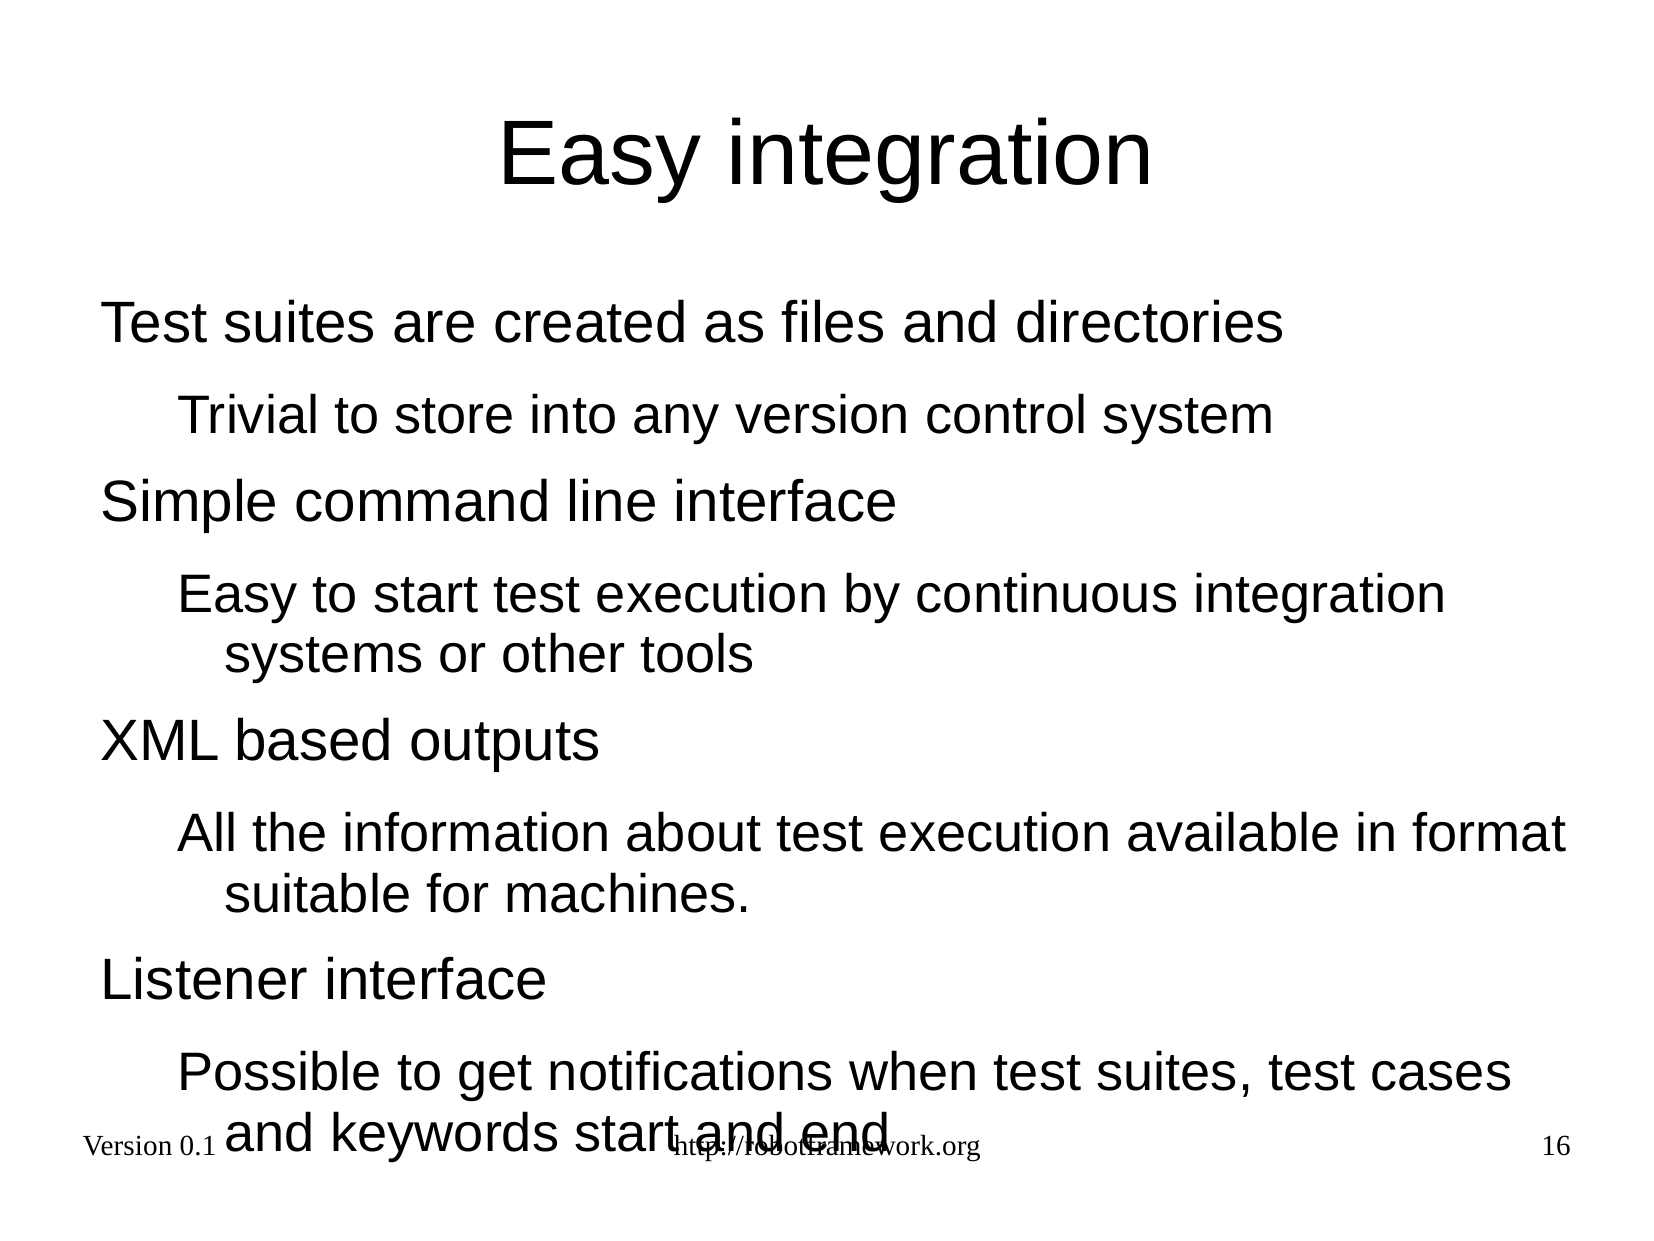

# Easy integration
Test suites are created as files and directories
Trivial to store into any version control system
Simple command line interface
Easy to start test execution by continuous integration systems or other tools
XML based outputs
All the information about test execution available in format suitable for machines.
Listener interface
Possible to get notifications when test suites, test cases and keywords start and end
Version 0.1
http://robotframework.org
16